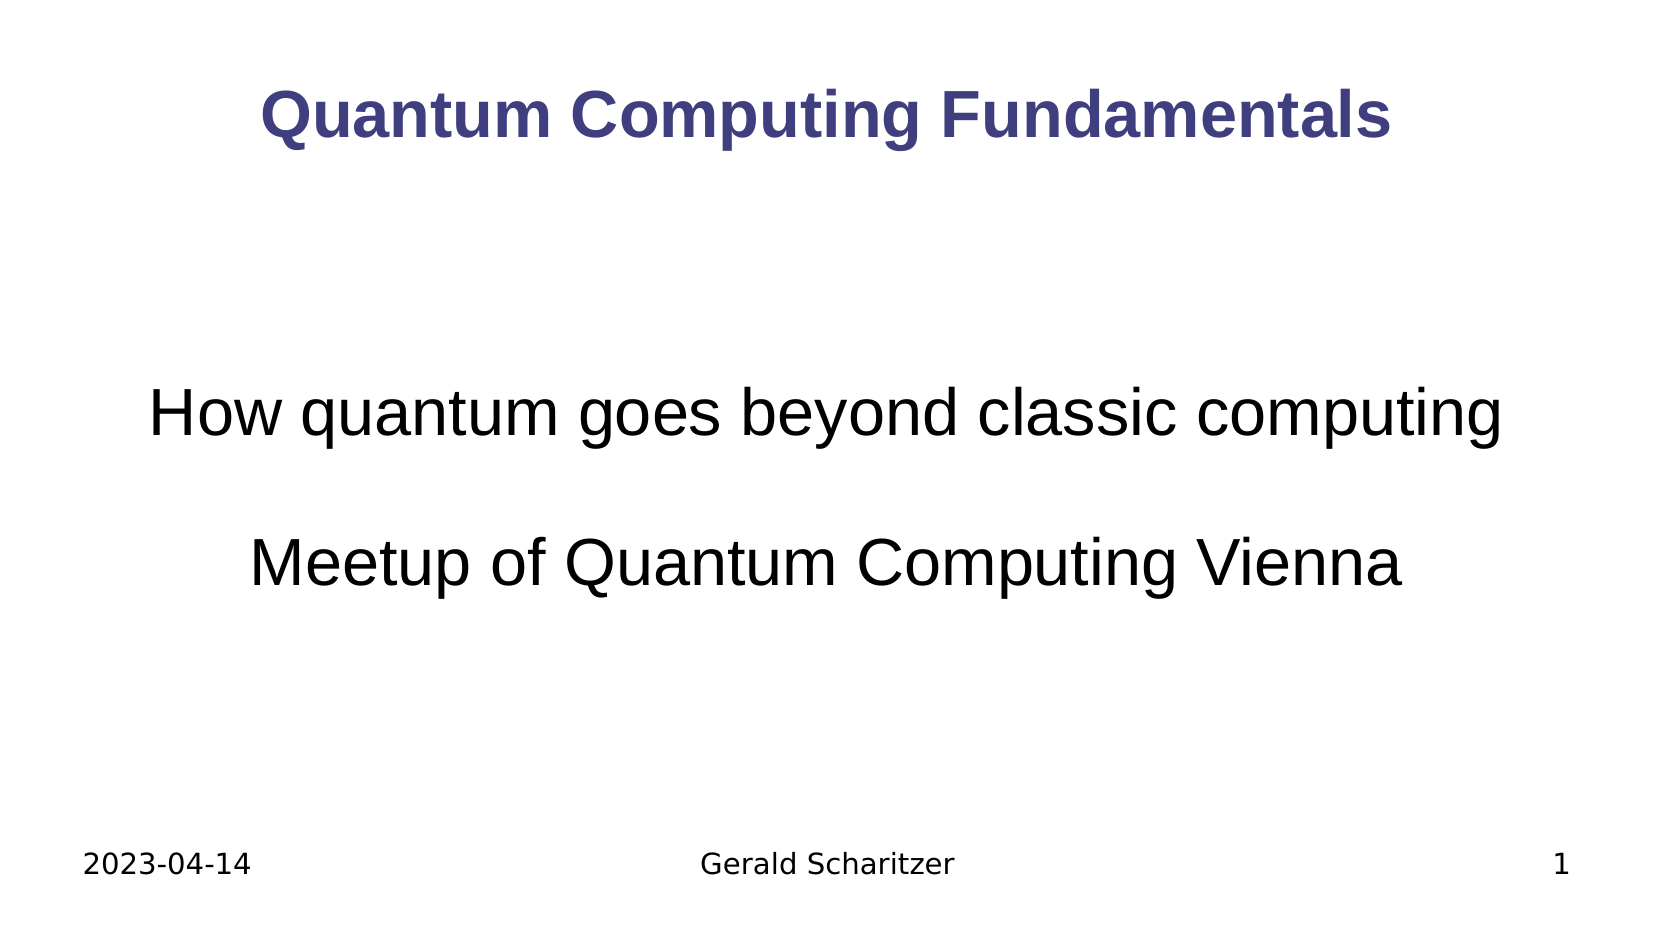

# Quantum Computing Fundamentals
How quantum goes beyond classic computing
Meetup of Quantum Computing Vienna
2023-04-14
Gerald Scharitzer
1